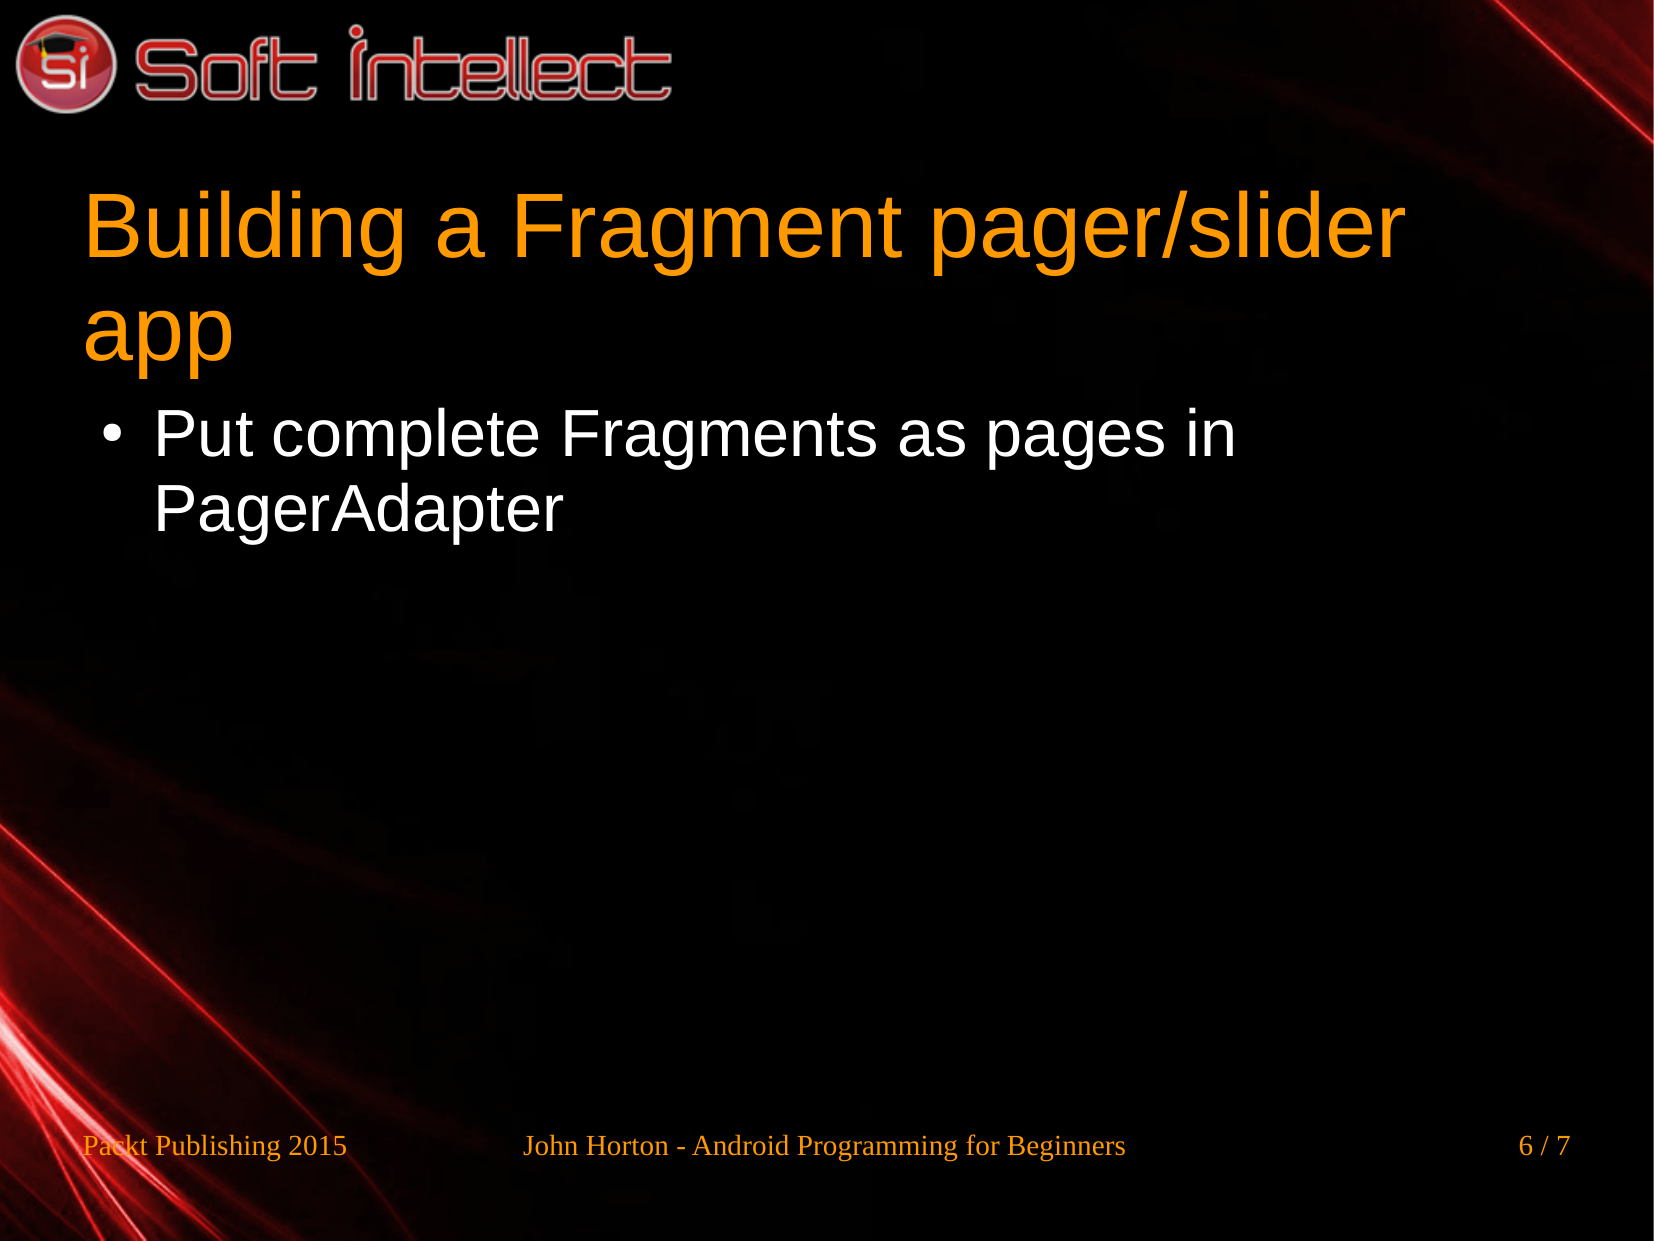

# Building a Fragment pager/slider app
Put complete Fragments as pages in PagerAdapter
Packt Publishing 2015
John Horton - Android Programming for Beginners
6